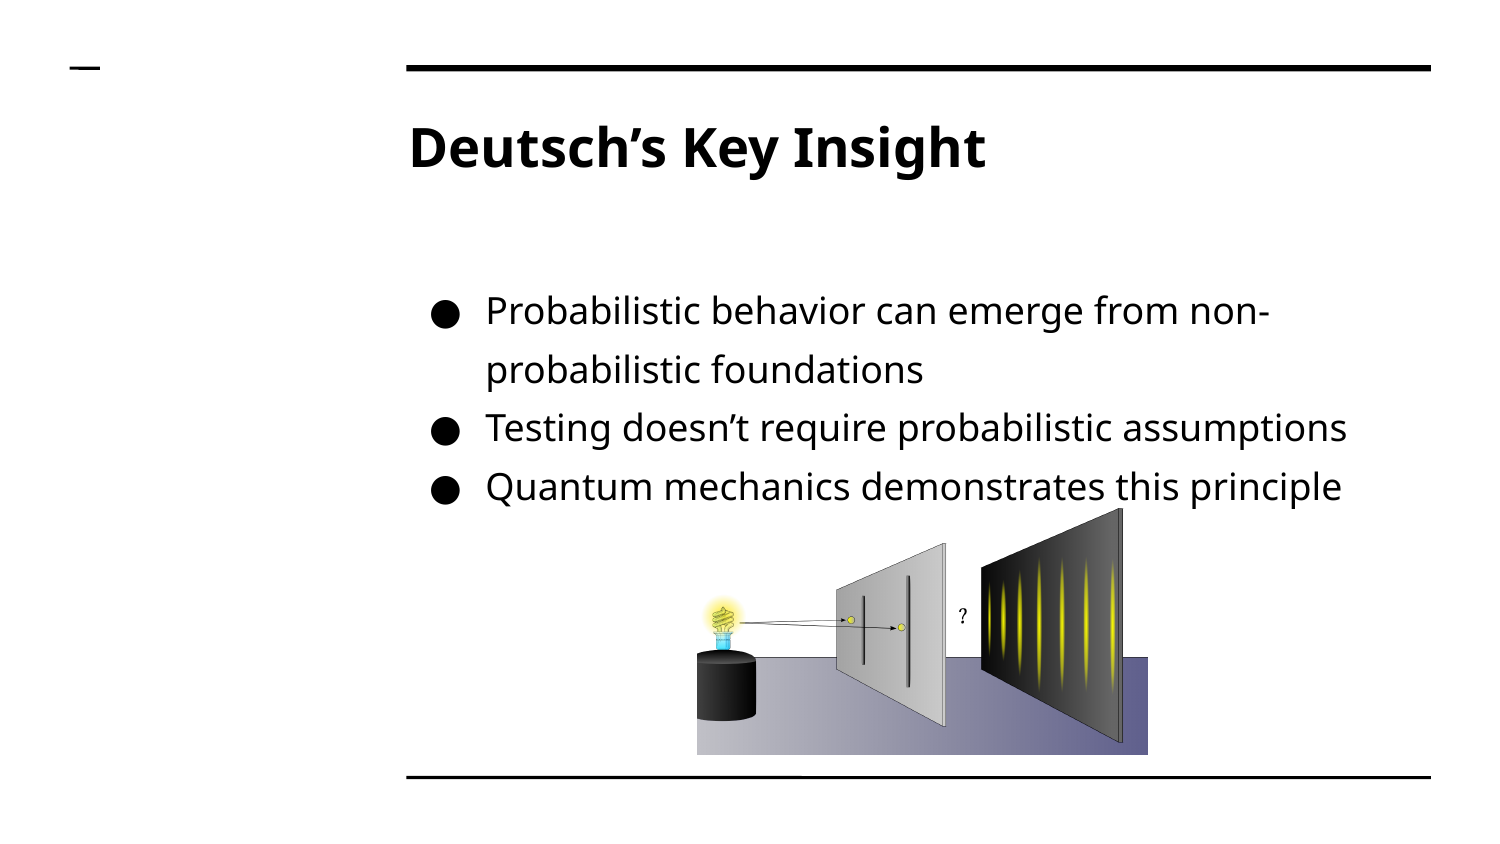

# Deutsch’s Key Insight
Probabilistic behavior can emerge from non-probabilistic foundations
Testing doesn’t require probabilistic assumptions
Quantum mechanics demonstrates this principle